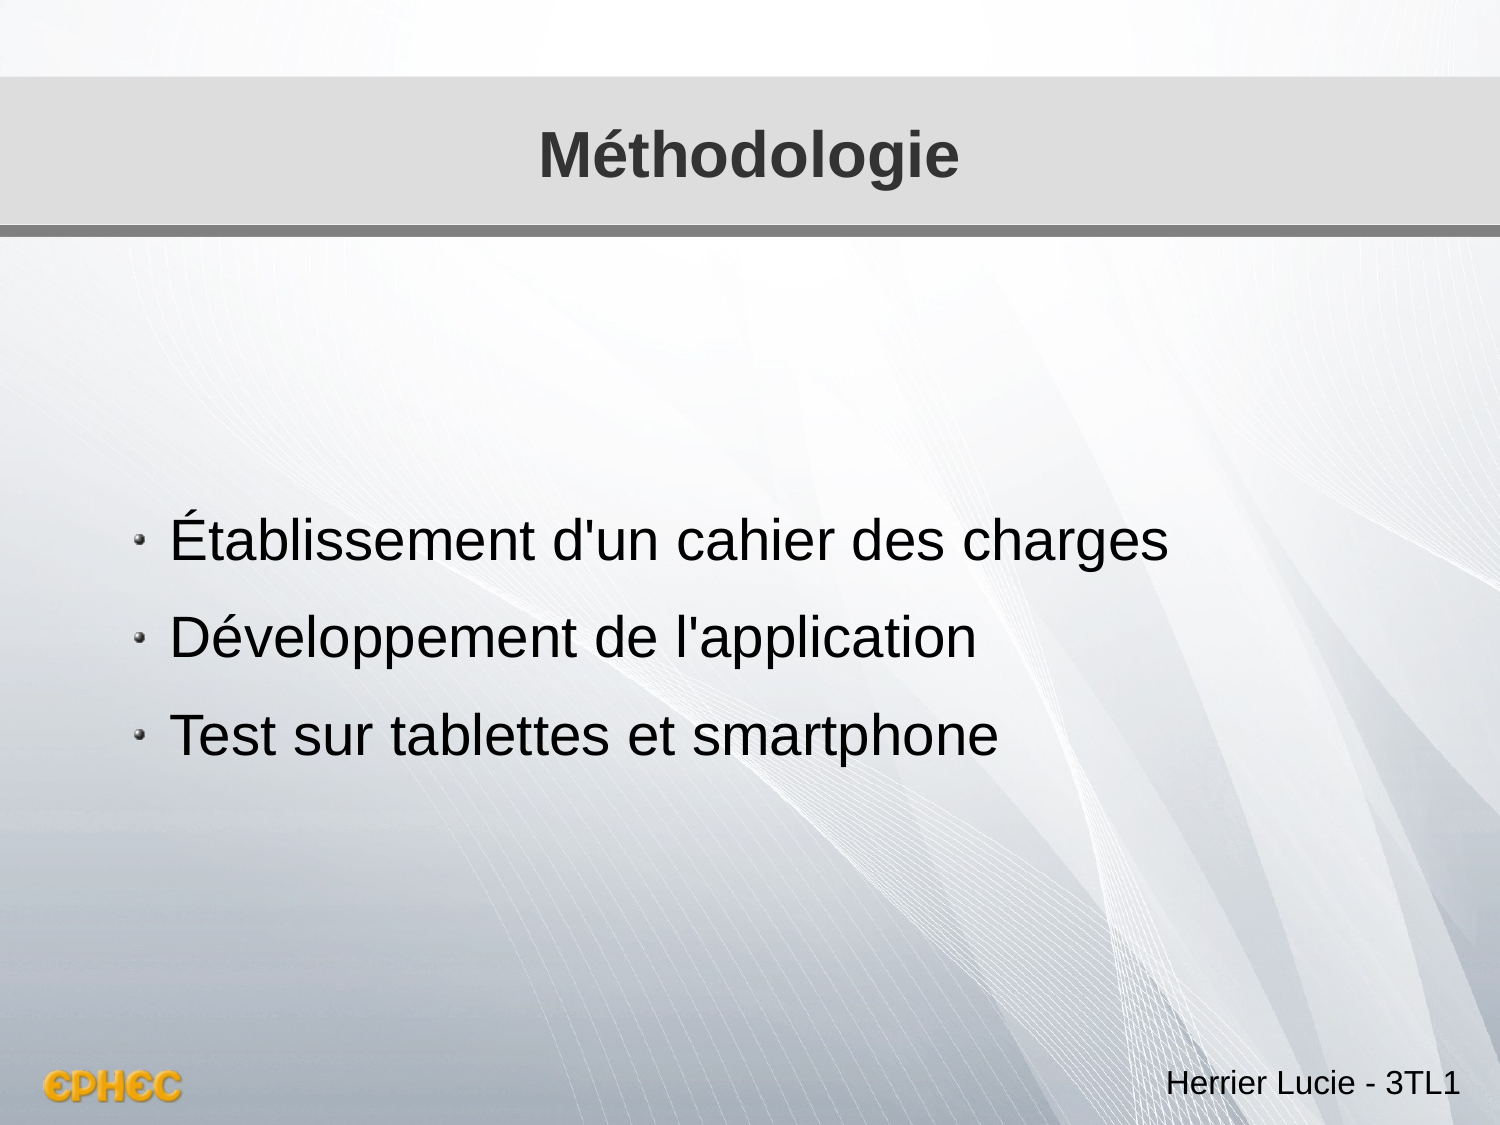

# Méthodologie
Établissement d'un cahier des charges
Développement de l'application
Test sur tablettes et smartphone
Herrier Lucie - 3TL1